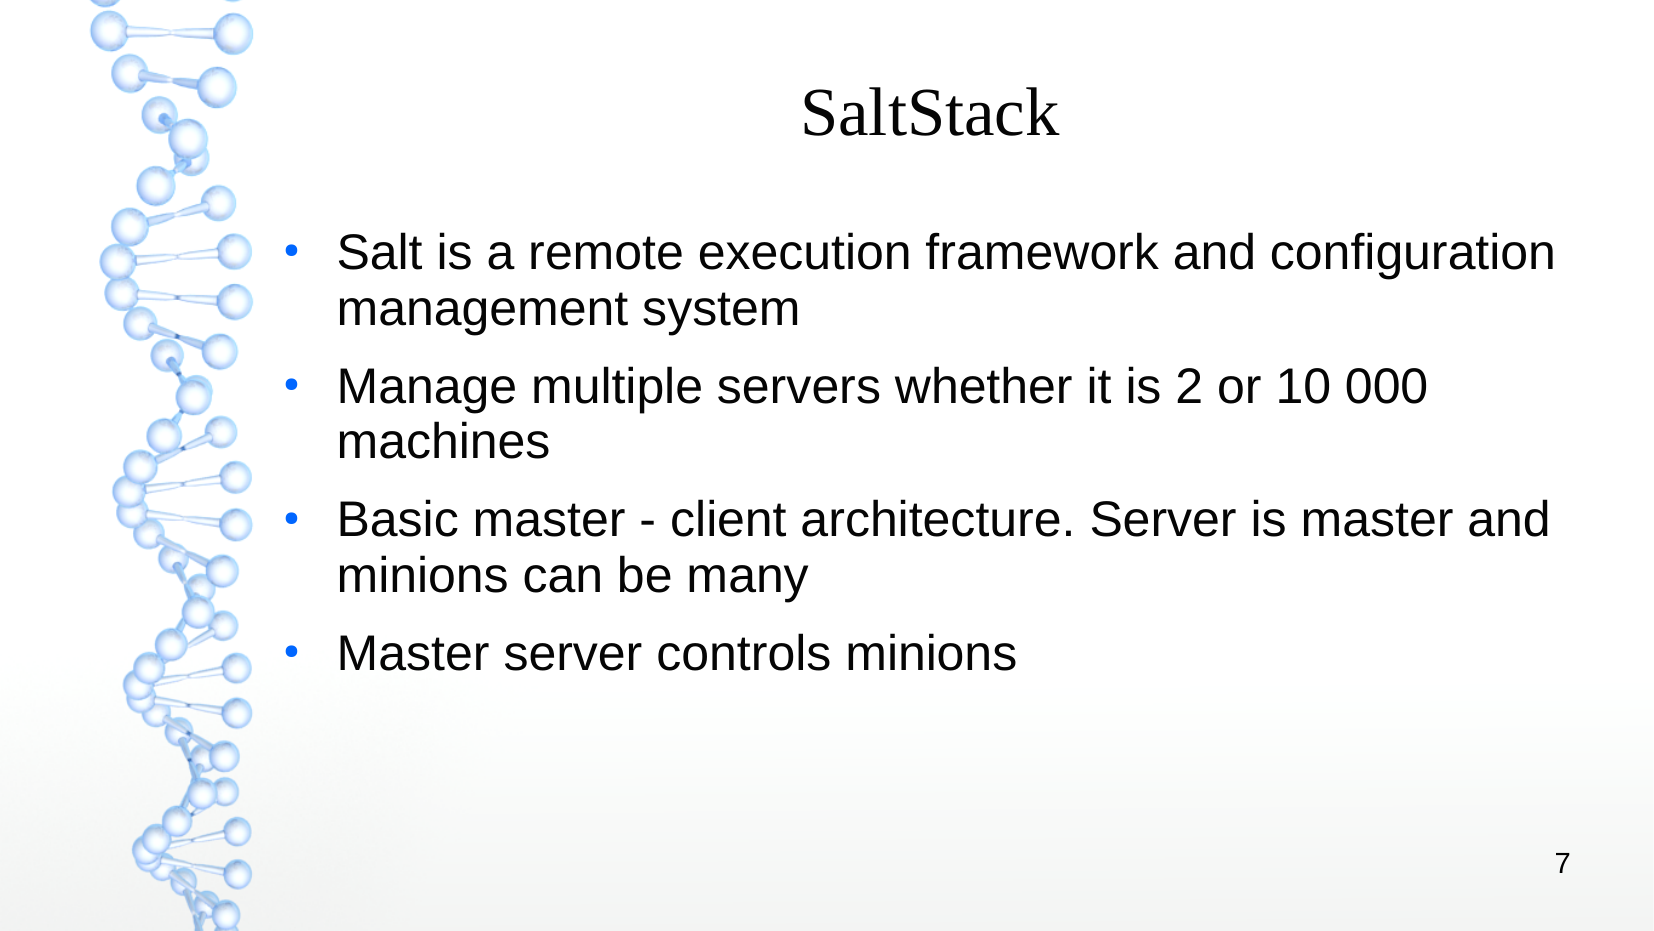

# SaltStack
Salt is a remote execution framework and configuration management system
Manage multiple servers whether it is 2 or 10 000 machines
Basic master - client architecture. Server is master and minions can be many
Master server controls minions
7